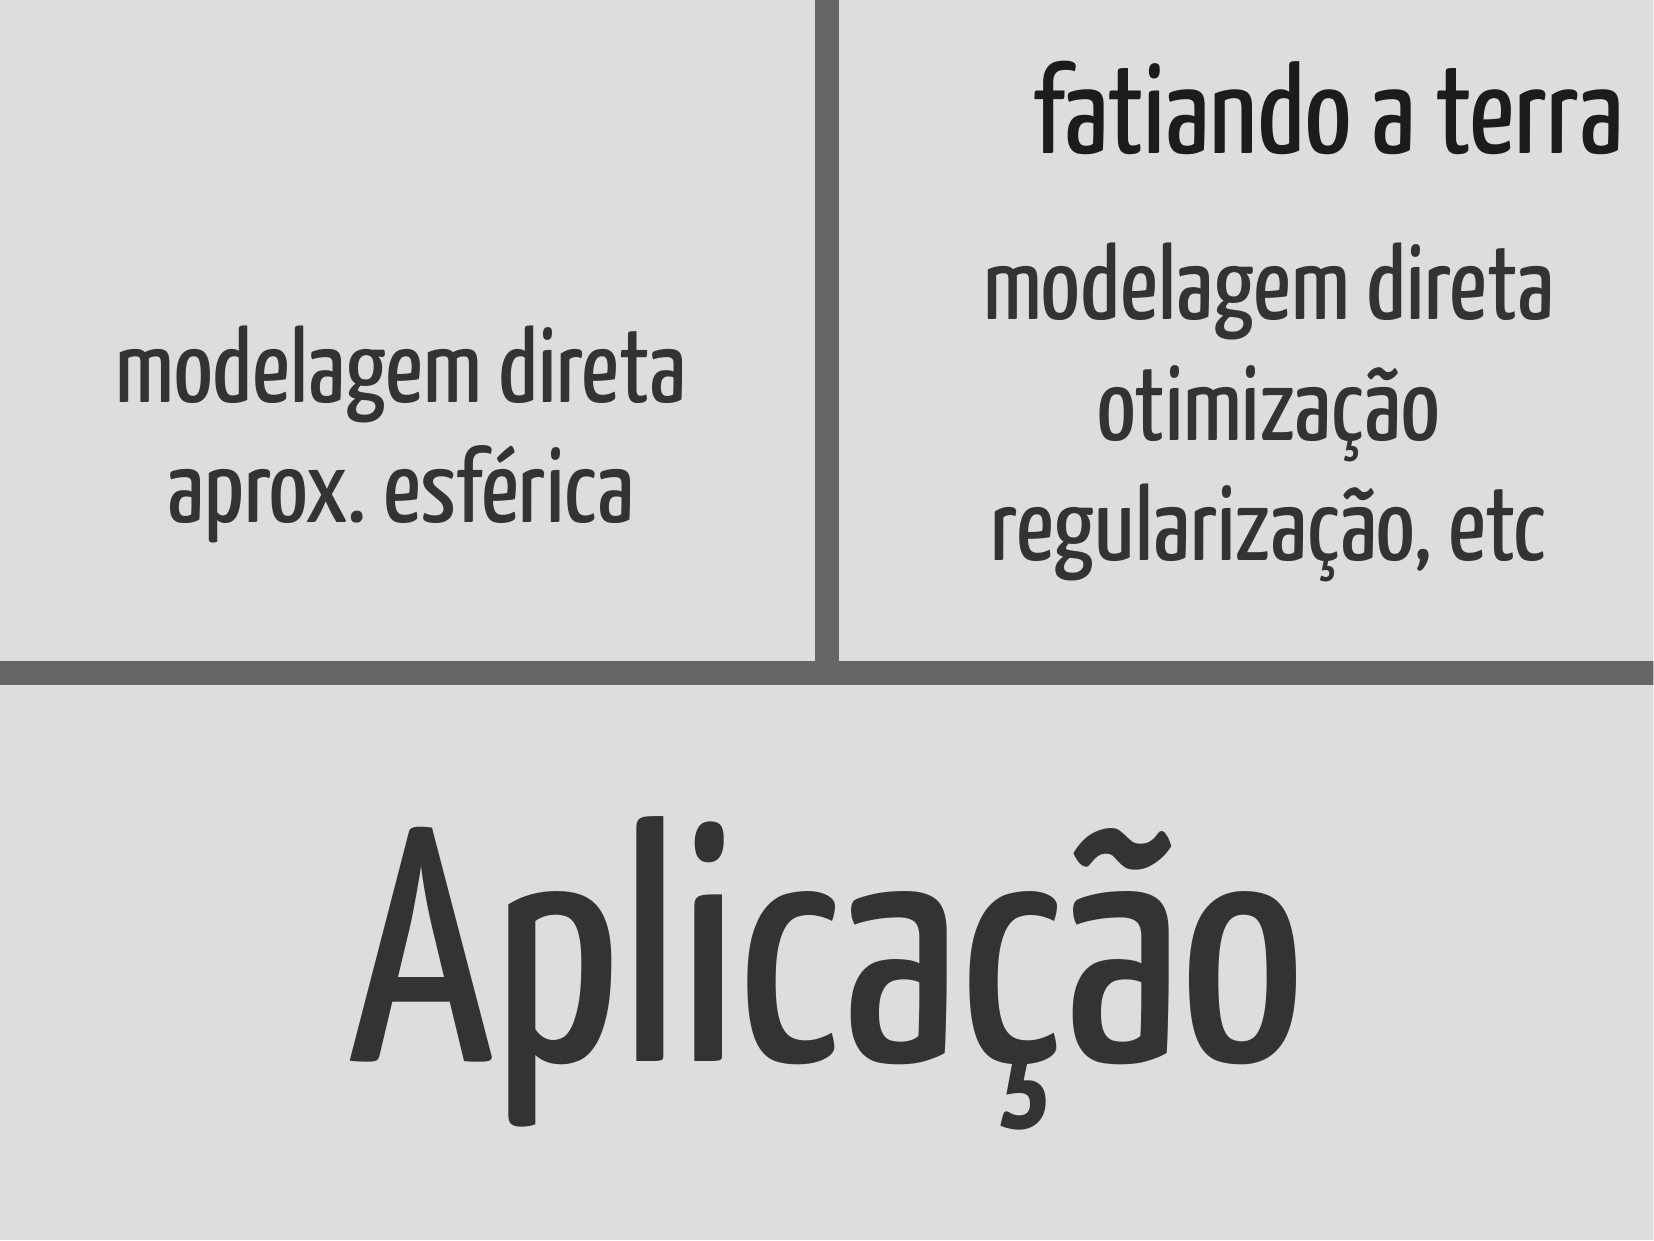

# fatiando a terra
modelagem direta
otimização
regularização, etc
modelagem direta
aprox. esférica
Aplicação